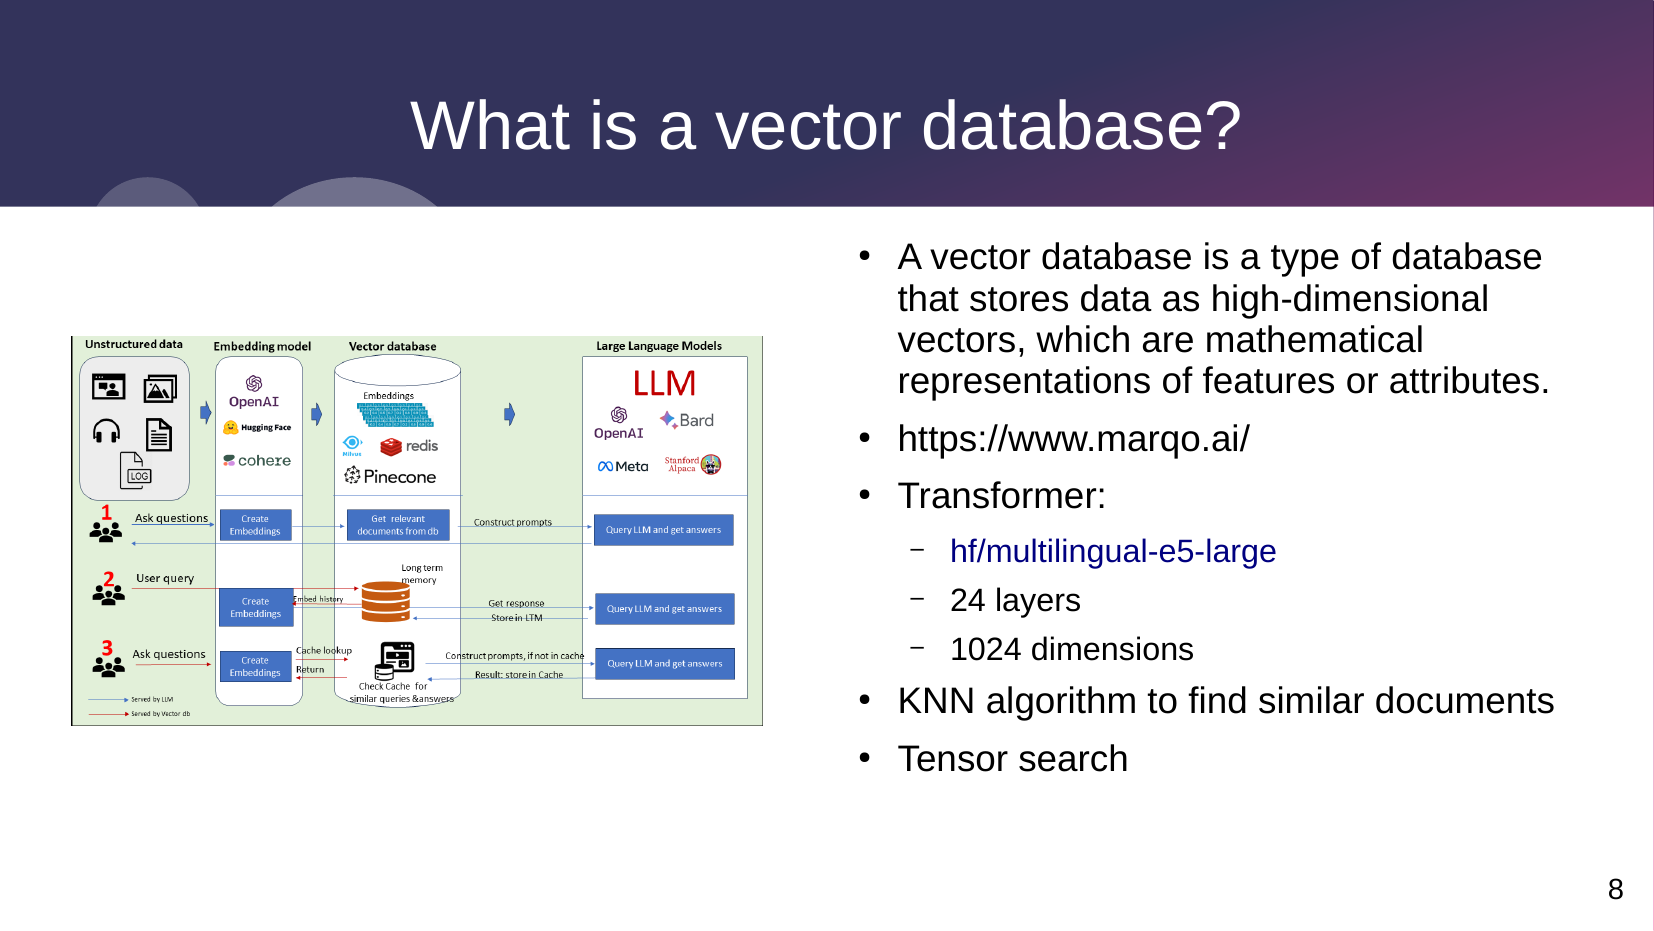

# What is a vector database?
A vector database is a type of database that stores data as high-dimensional vectors, which are mathematical representations of features or attributes.
https://www.marqo.ai/
Transformer:
hf/multilingual-e5-large
24 layers
1024 dimensions
KNN algorithm to find similar documents
Tensor search